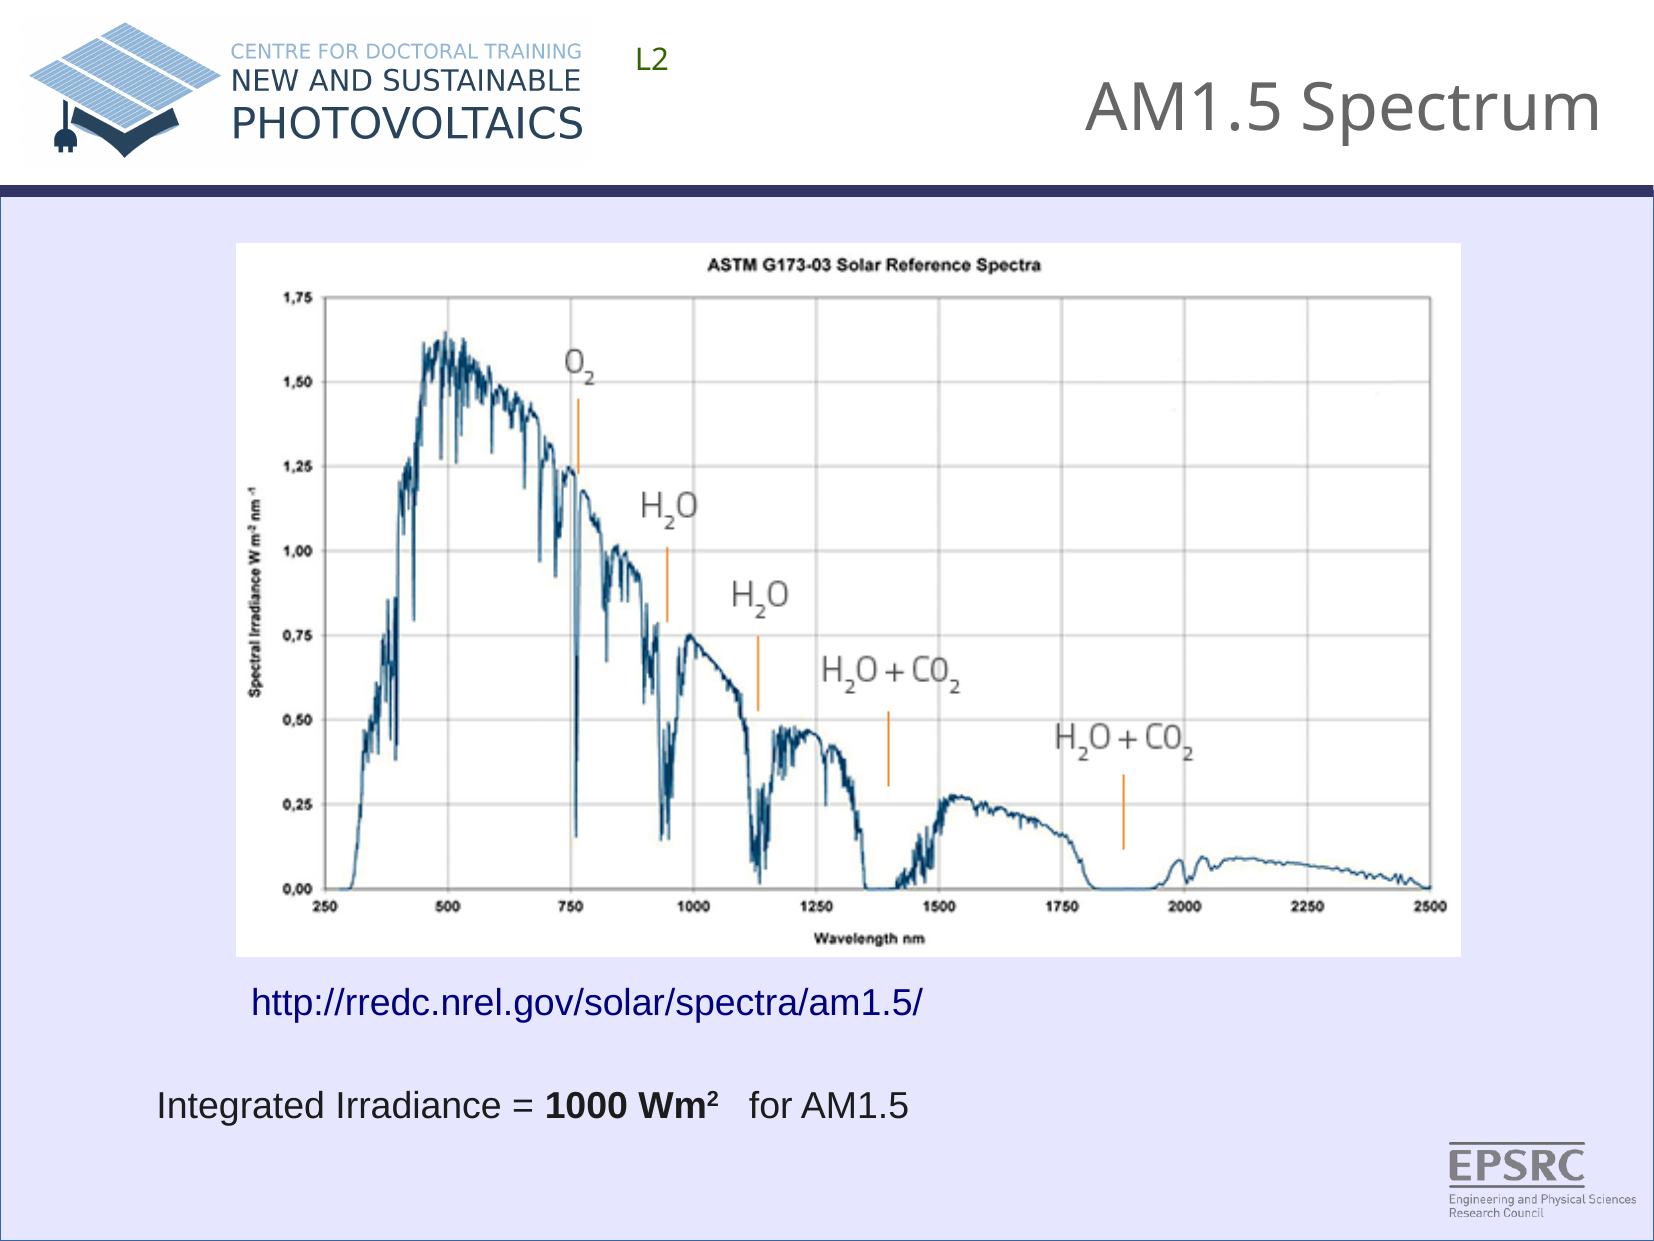

L2
AM1.5 Spectrum
http://rredc.nrel.gov/solar/spectra/am1.5/
Integrated Irradiance = 1000 Wm2 for AM1.5